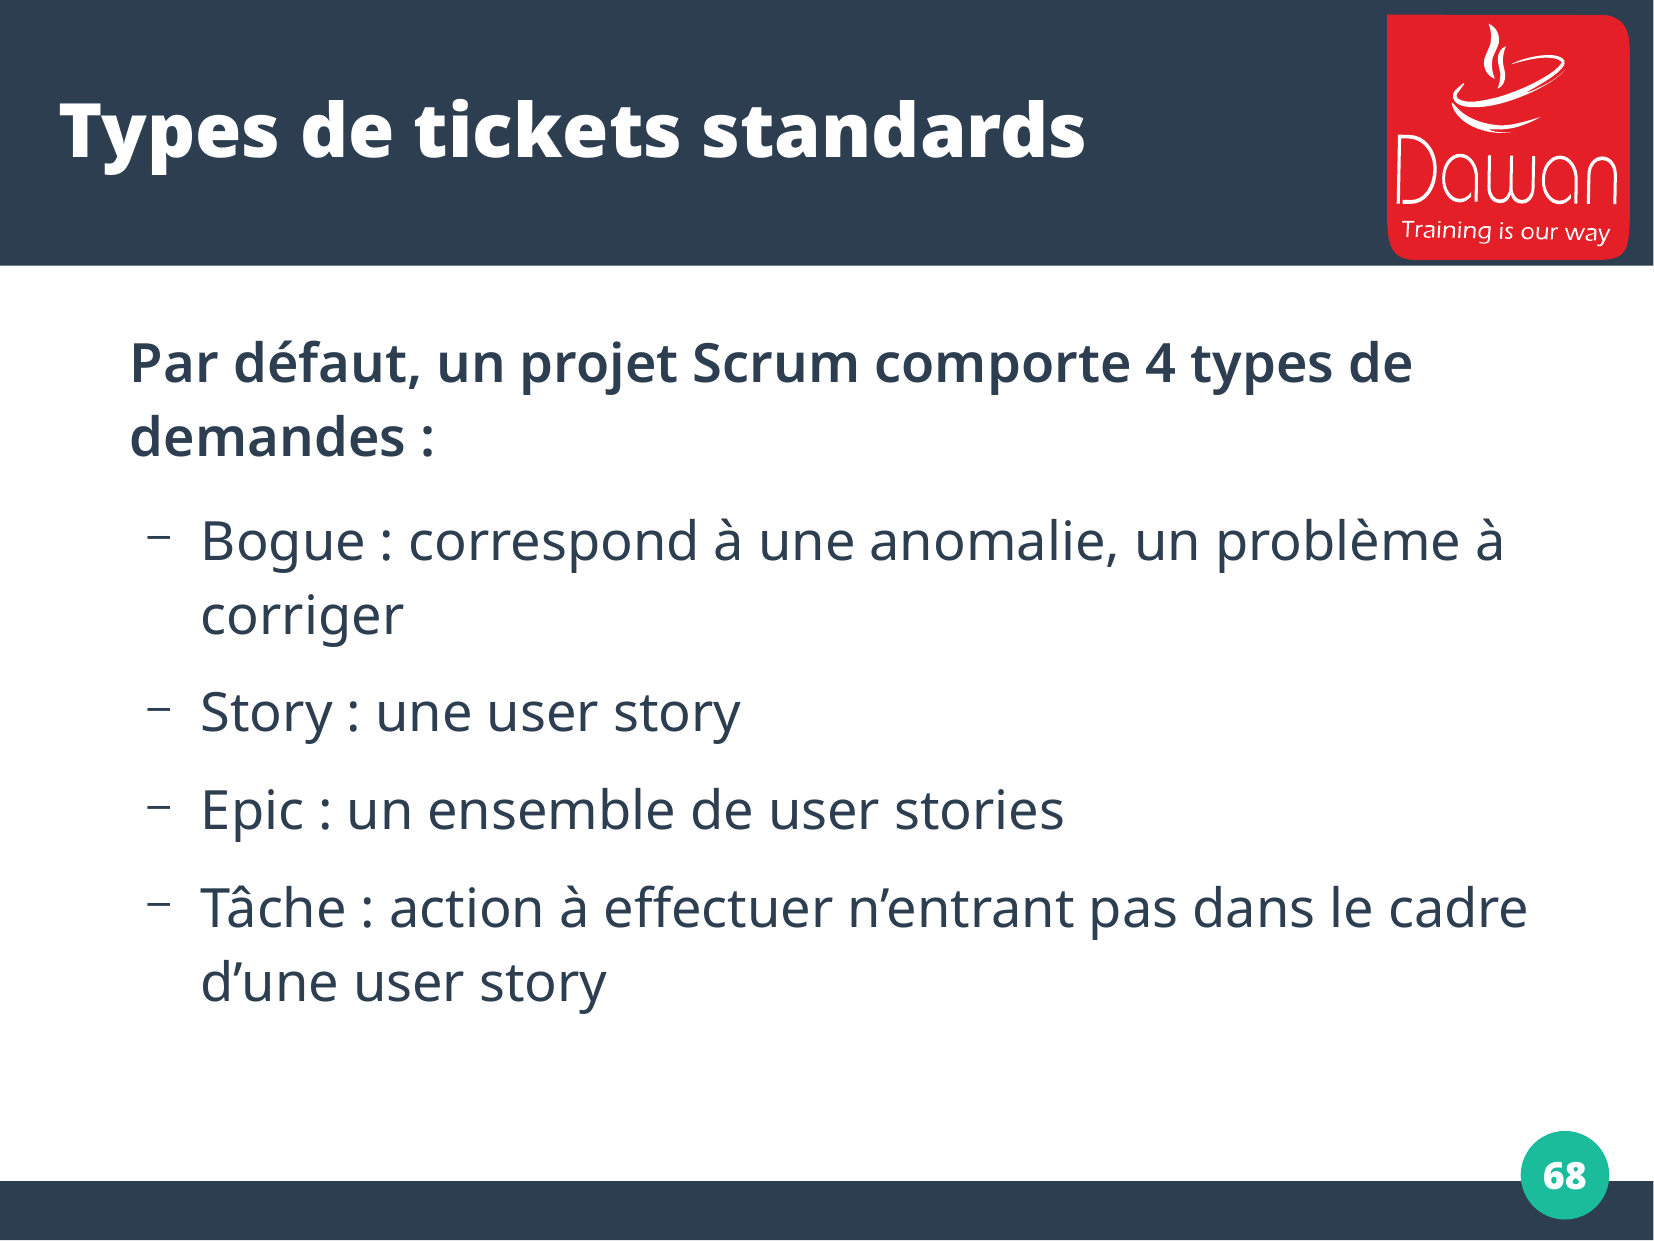

# Types de tickets standards
Par défaut, un projet Scrum comporte 4 types de demandes :
Bogue : correspond à une anomalie, un problème à corriger
Story : une user story
Epic : un ensemble de user stories
Tâche : action à effectuer n’entrant pas dans le cadre d’une user story
68